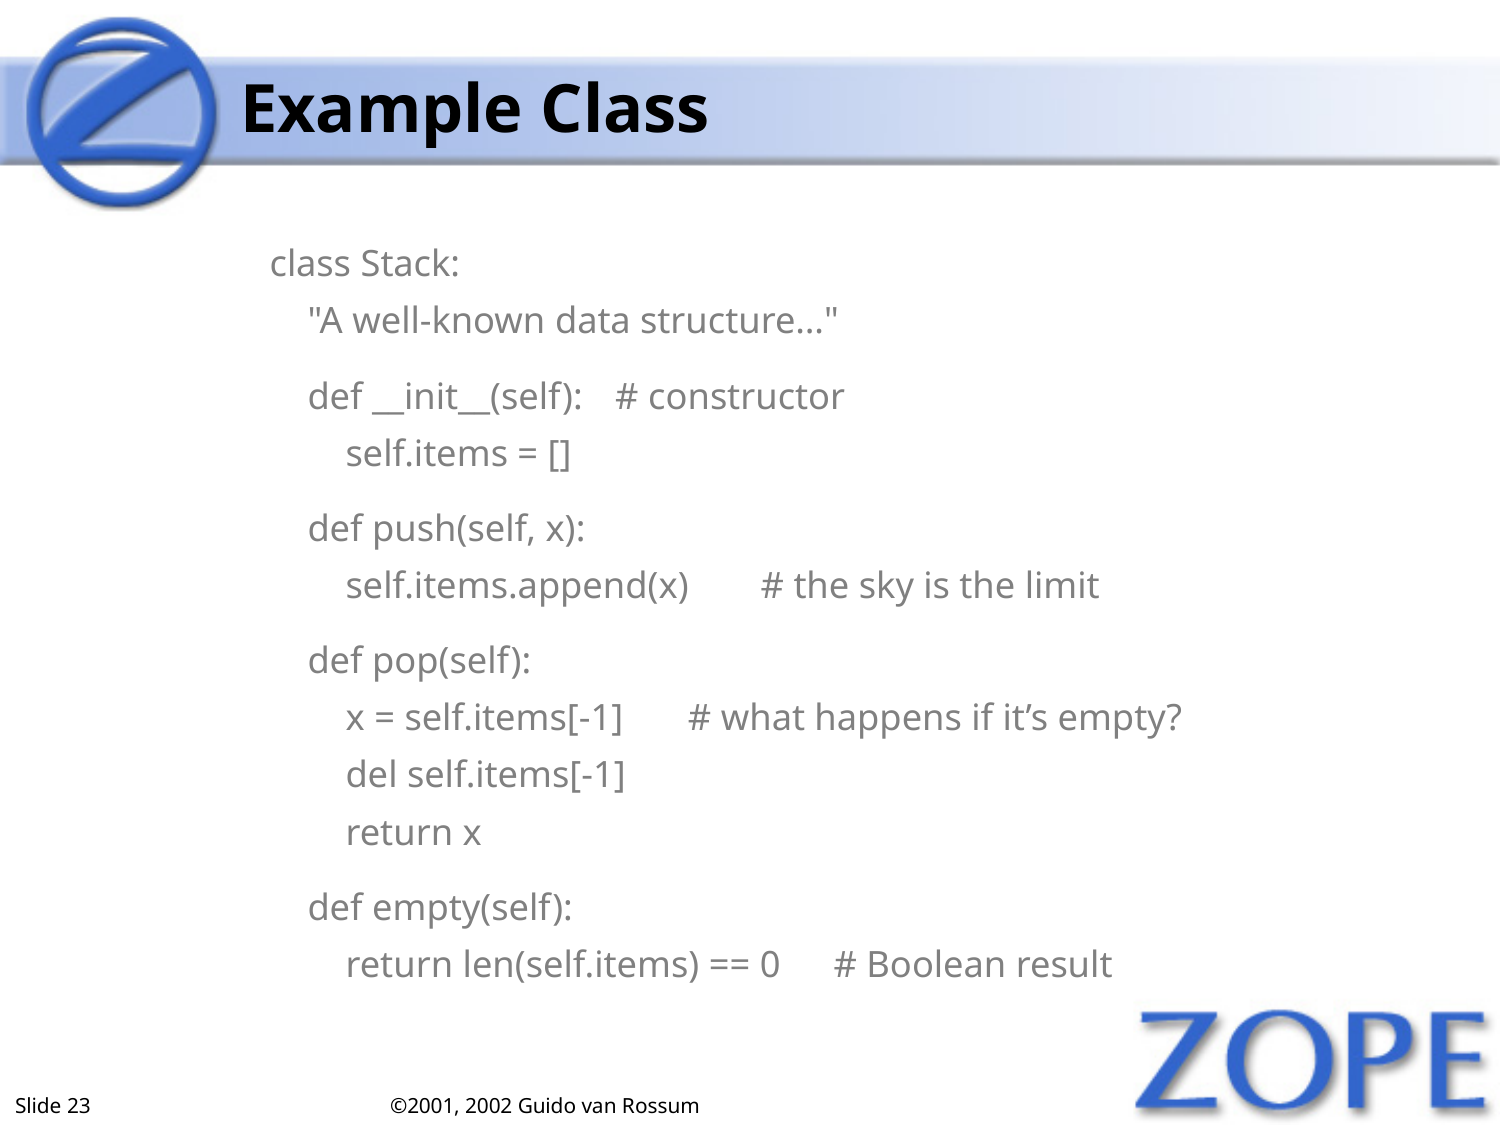

# Example Class
class Stack:
 "A well-known data structure…"
 def __init__(self):		# constructor
 self.items = []
 def push(self, x):
 self.items.append(x)	# the sky is the limit
 def pop(self):
 x = self.items[-1]		# what happens if it’s empty?
 del self.items[-1]
 return x
 def empty(self):
 return len(self.items) == 0	# Boolean result